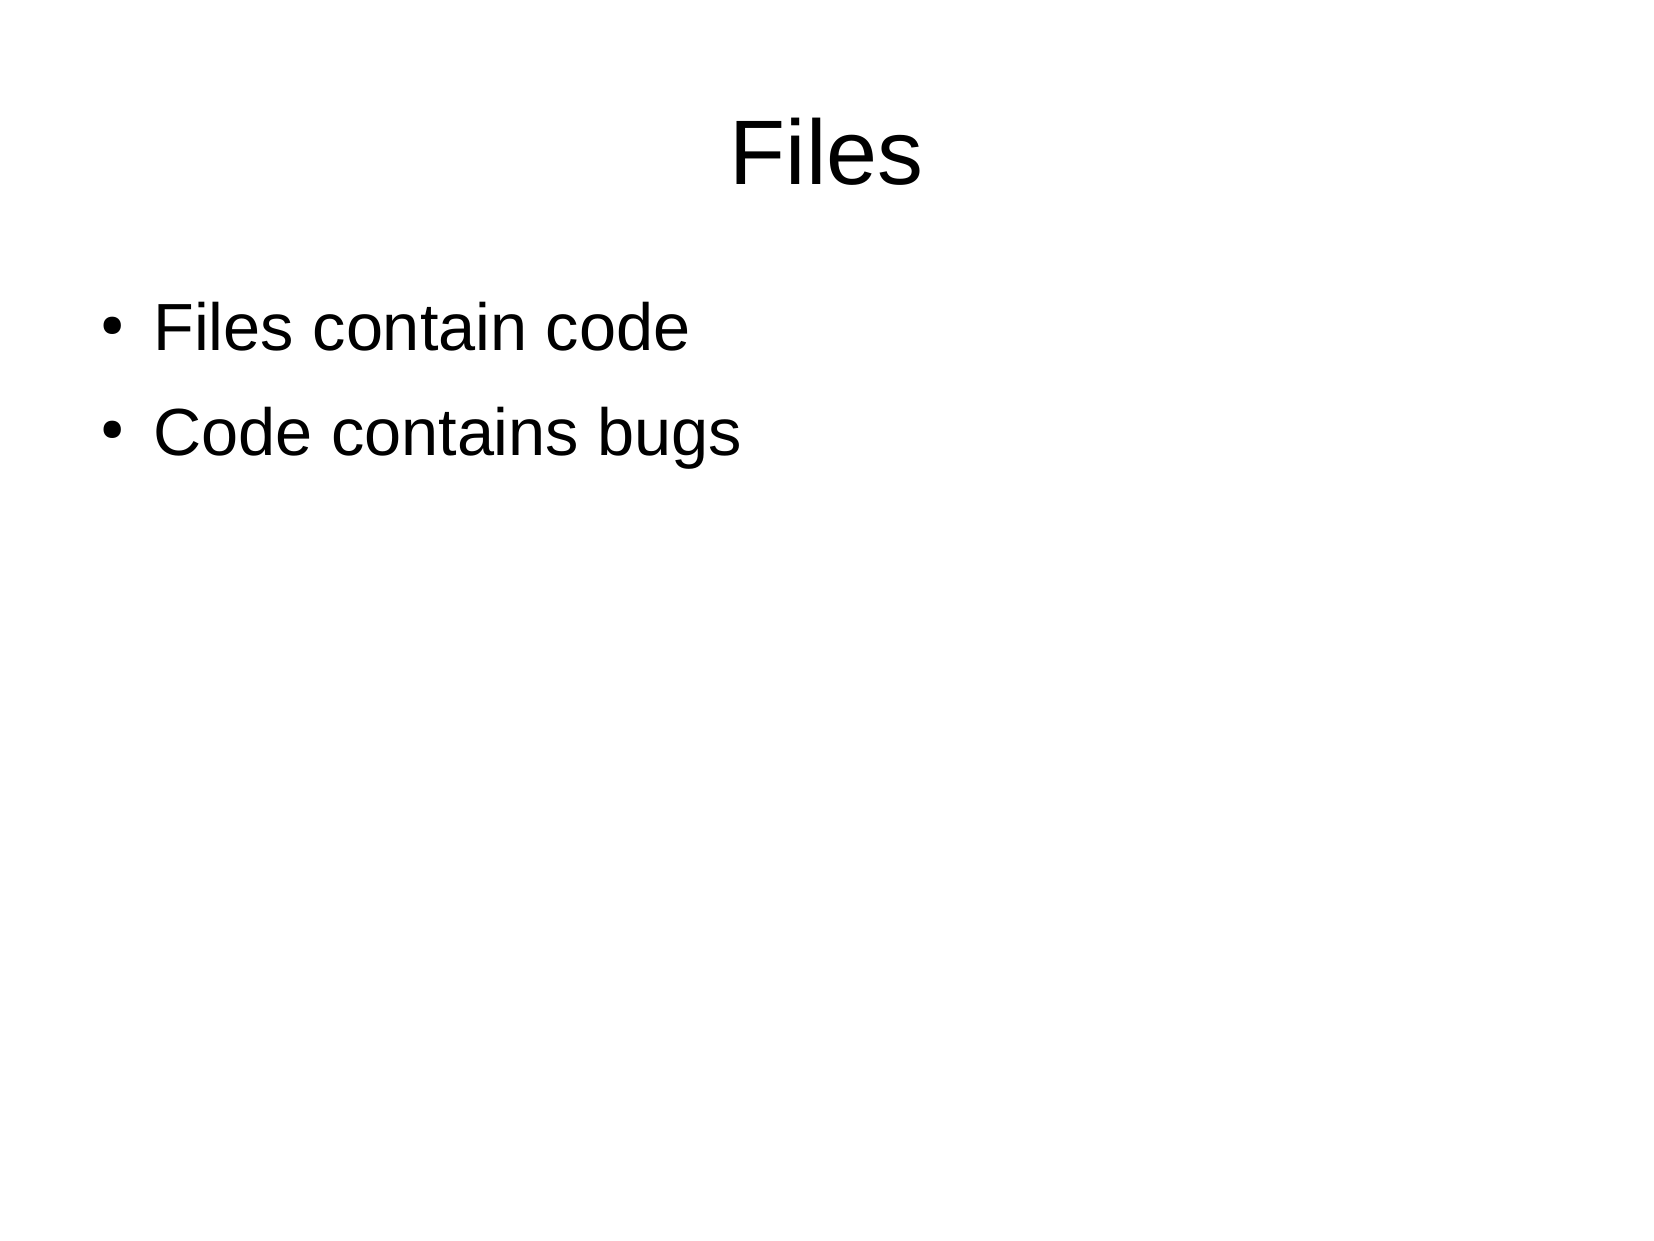

# Files
Files contain code
Code contains bugs